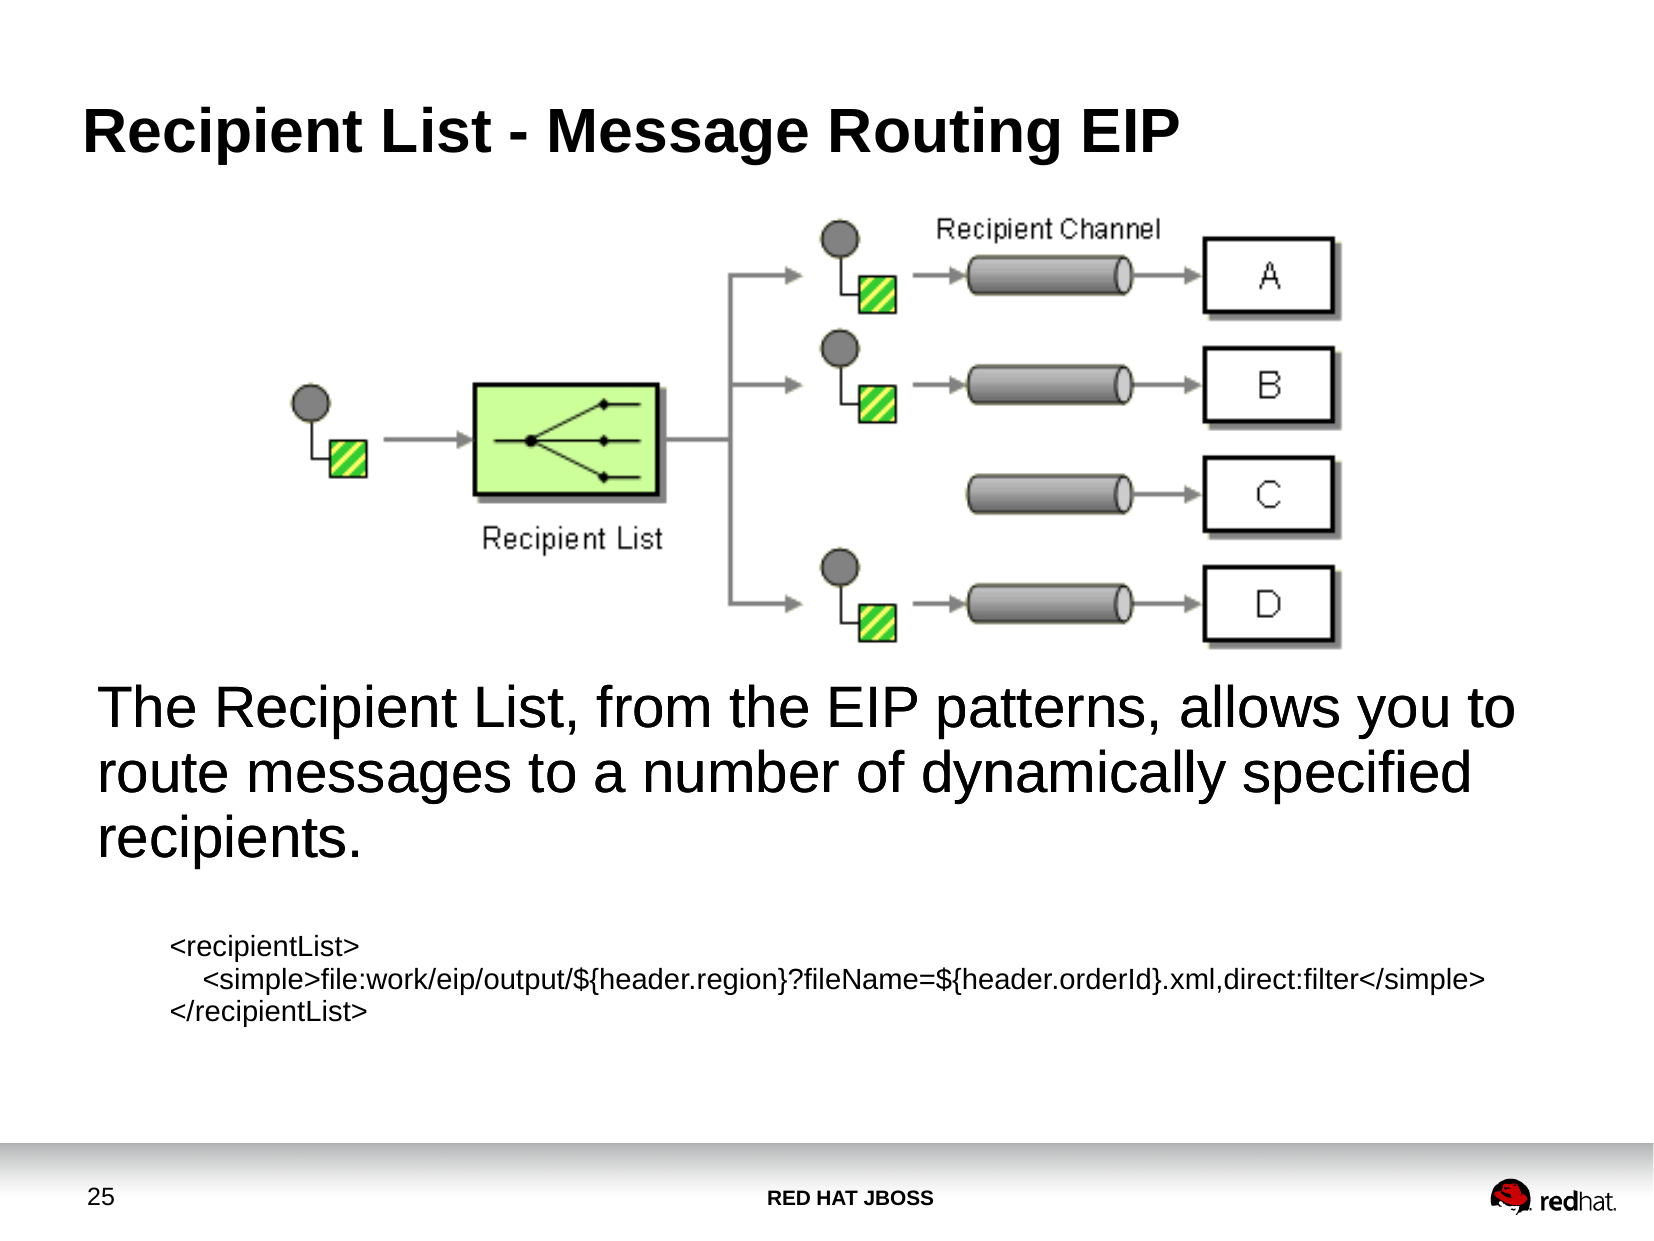

# Recipient List - Message Routing EIP
The Recipient List, from the EIP patterns, allows you to route messages to a number of dynamically specified recipients.
The Recipient List, from the EIP patterns, allows you to route messages to a number of dynamically specified recipients.
 <recipientList>
 <simple>file:work/eip/output/${header.region}?fileName=${header.orderId}.xml,direct:filter</simple>
 </recipientList>